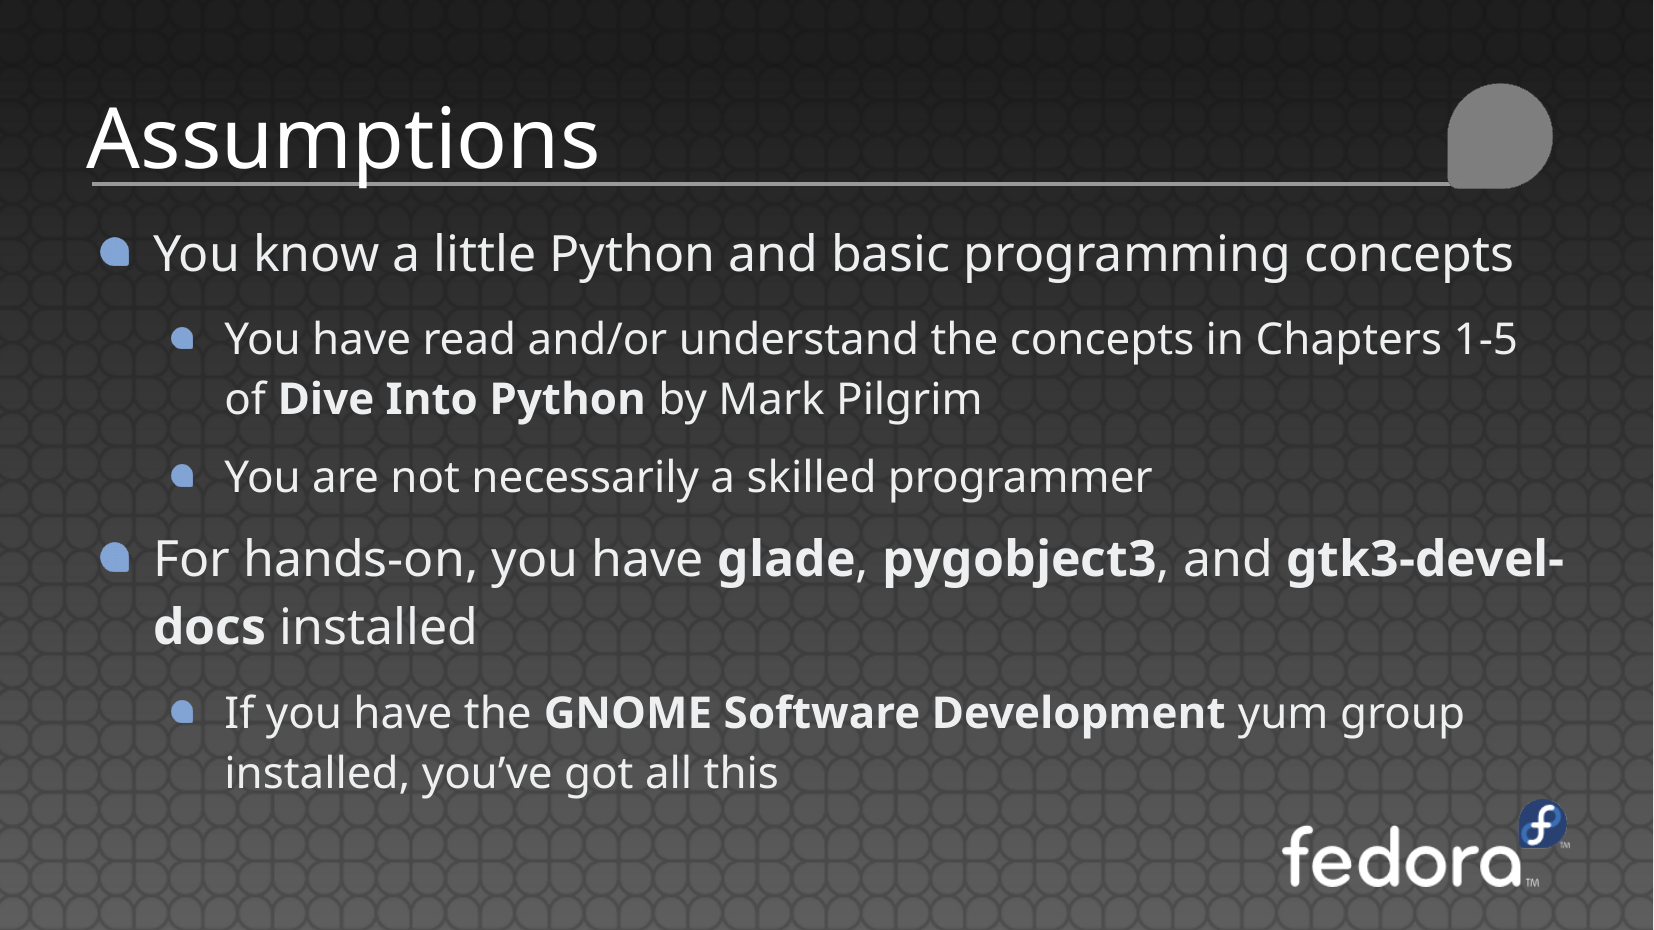

# Assumptions
You know a little Python and basic programming concepts
You have read and/or understand the concepts in Chapters 1-5 of Dive Into Python by Mark Pilgrim
You are not necessarily a skilled programmer
For hands-on, you have glade, pygobject3, and gtk3-devel-docs installed
If you have the GNOME Software Development yum group installed, you’ve got all this